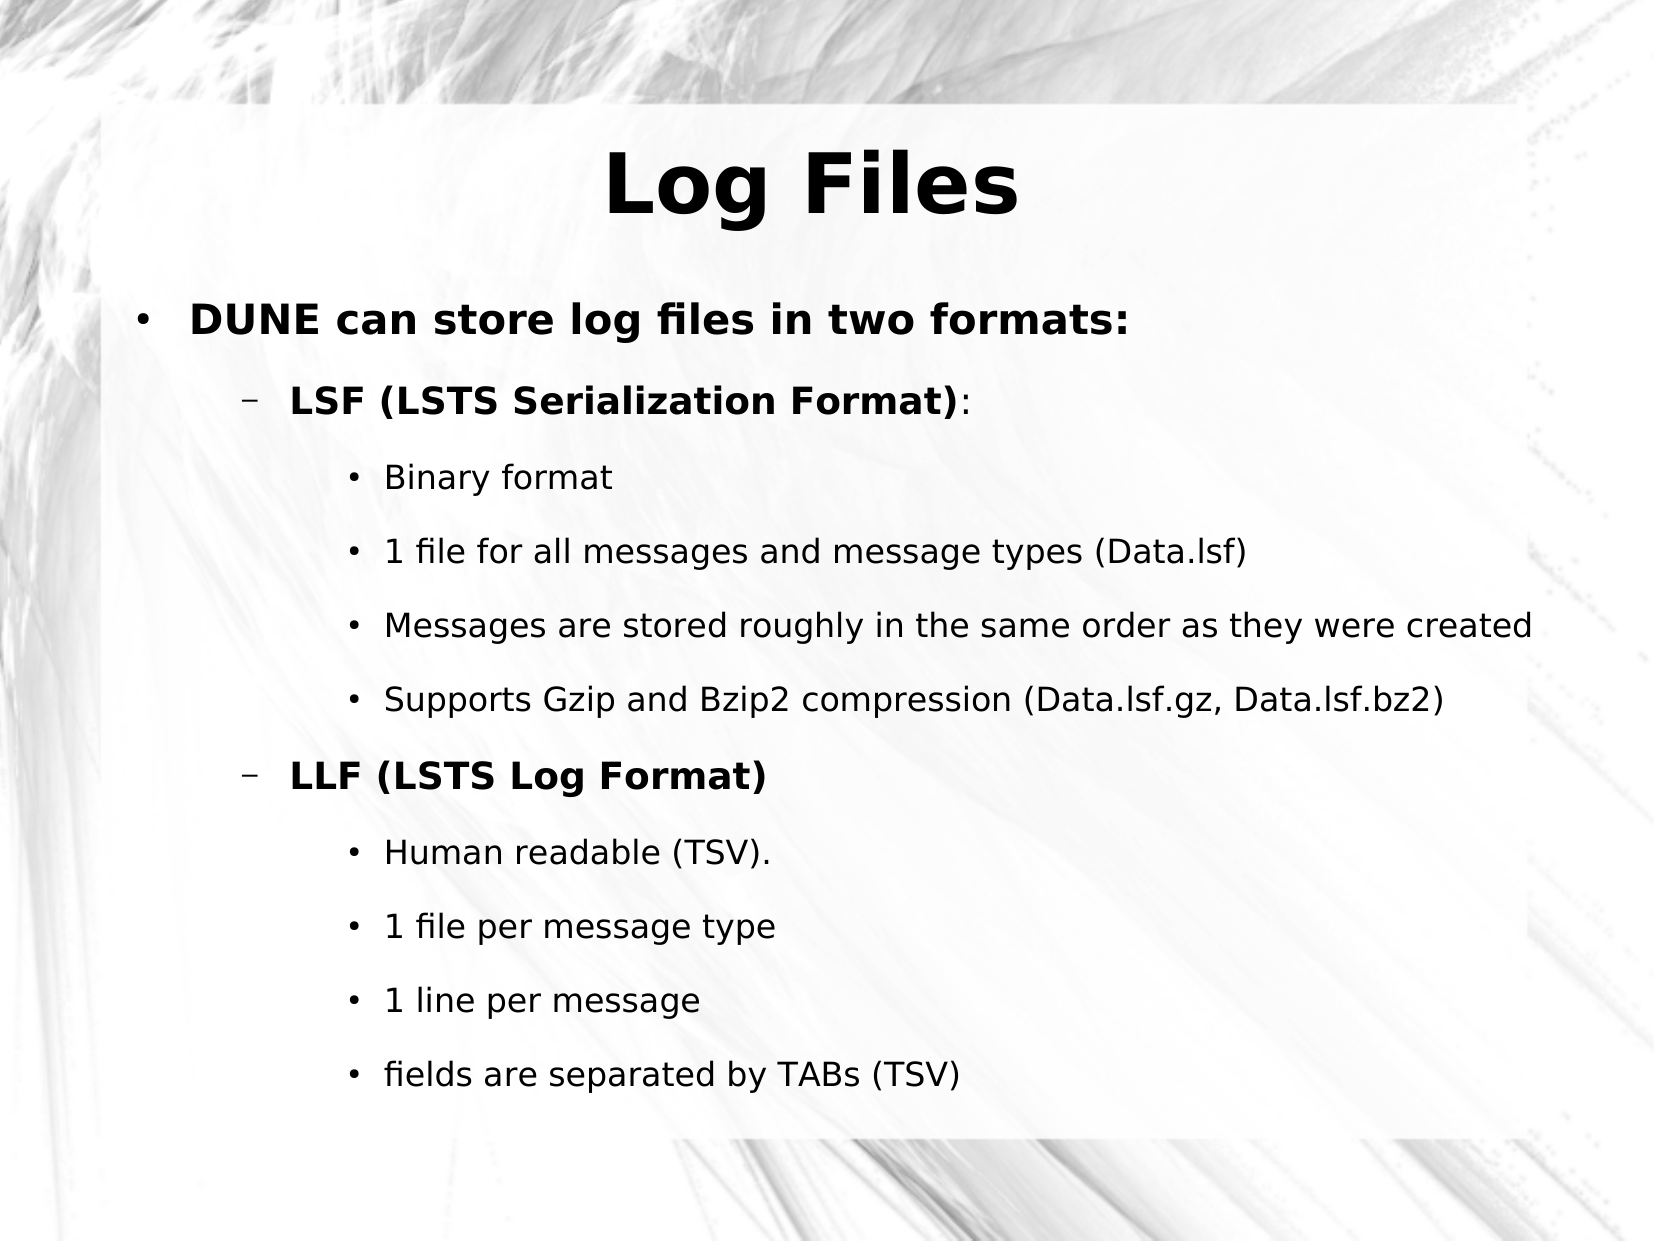

# Log Files
DUNE can store log files in two formats:
LSF (LSTS Serialization Format):
Binary format
1 file for all messages and message types (Data.lsf)
Messages are stored roughly in the same order as they were created
Supports Gzip and Bzip2 compression (Data.lsf.gz, Data.lsf.bz2)
LLF (LSTS Log Format)
Human readable (TSV).
1 file per message type
1 line per message
fields are separated by TABs (TSV)